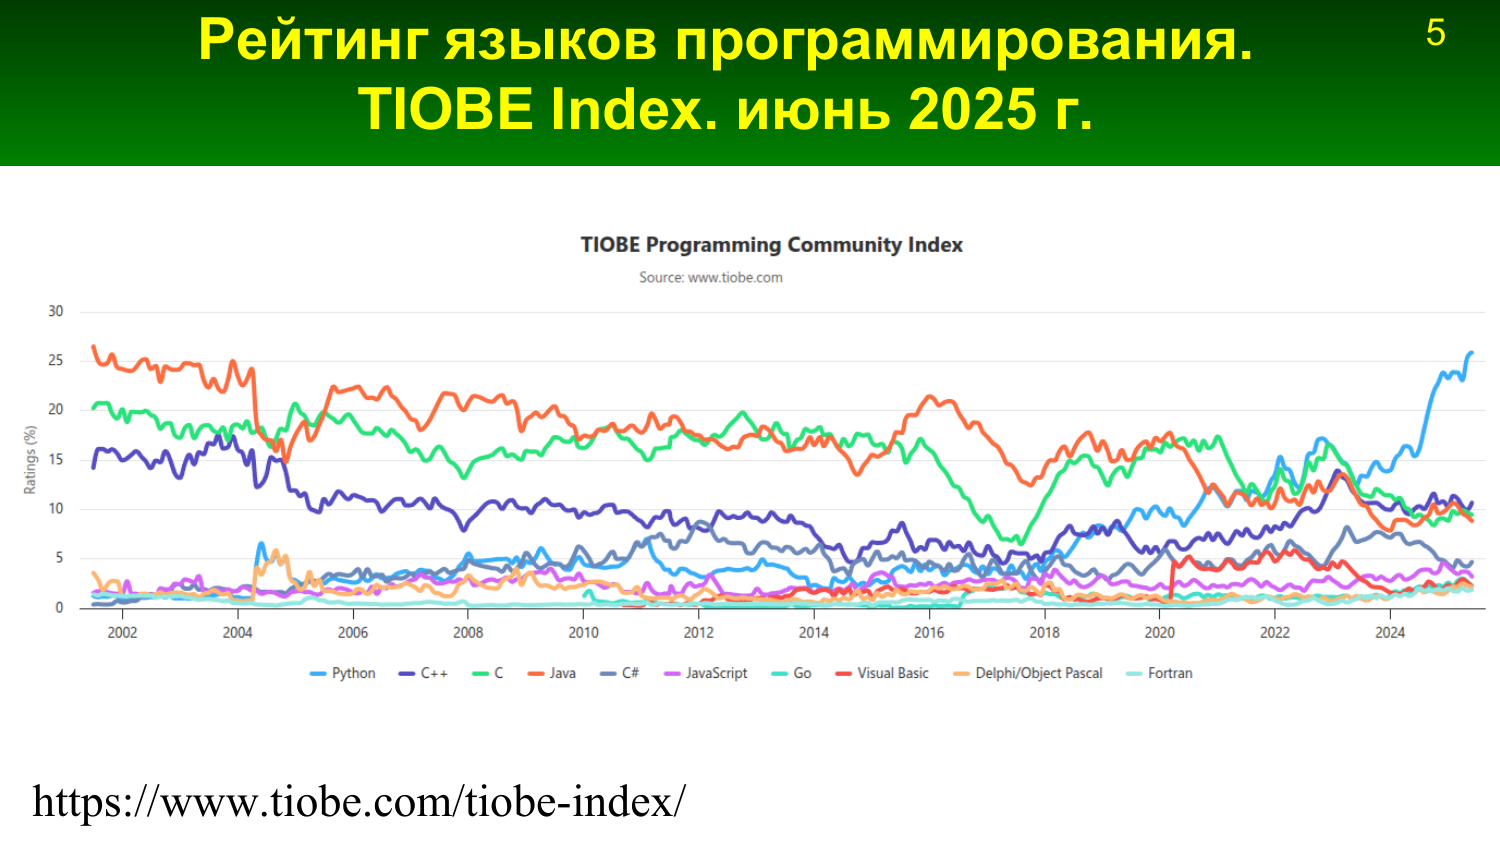

# Рейтинг языков программирования. TIOBE Index. июнь 2025 г.
https://www.tiobe.com/tiobe-index/